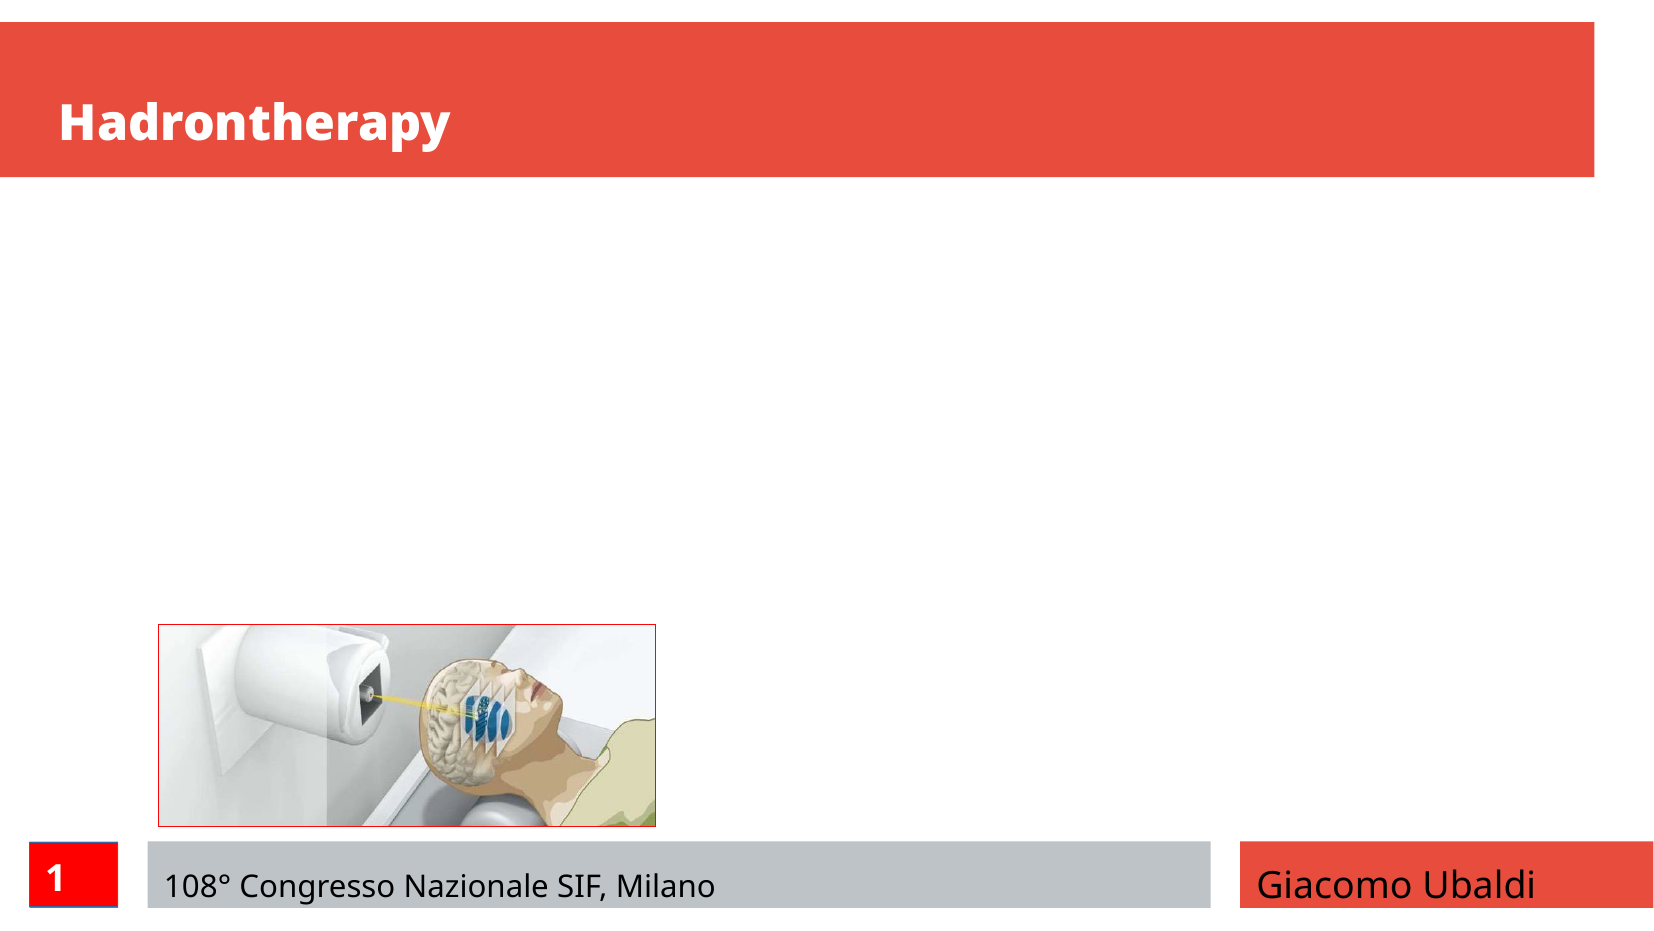

# Hadrontherapy
2
1
Giacomo Ubaldi
108° Congresso Nazionale SIF, Milano
1